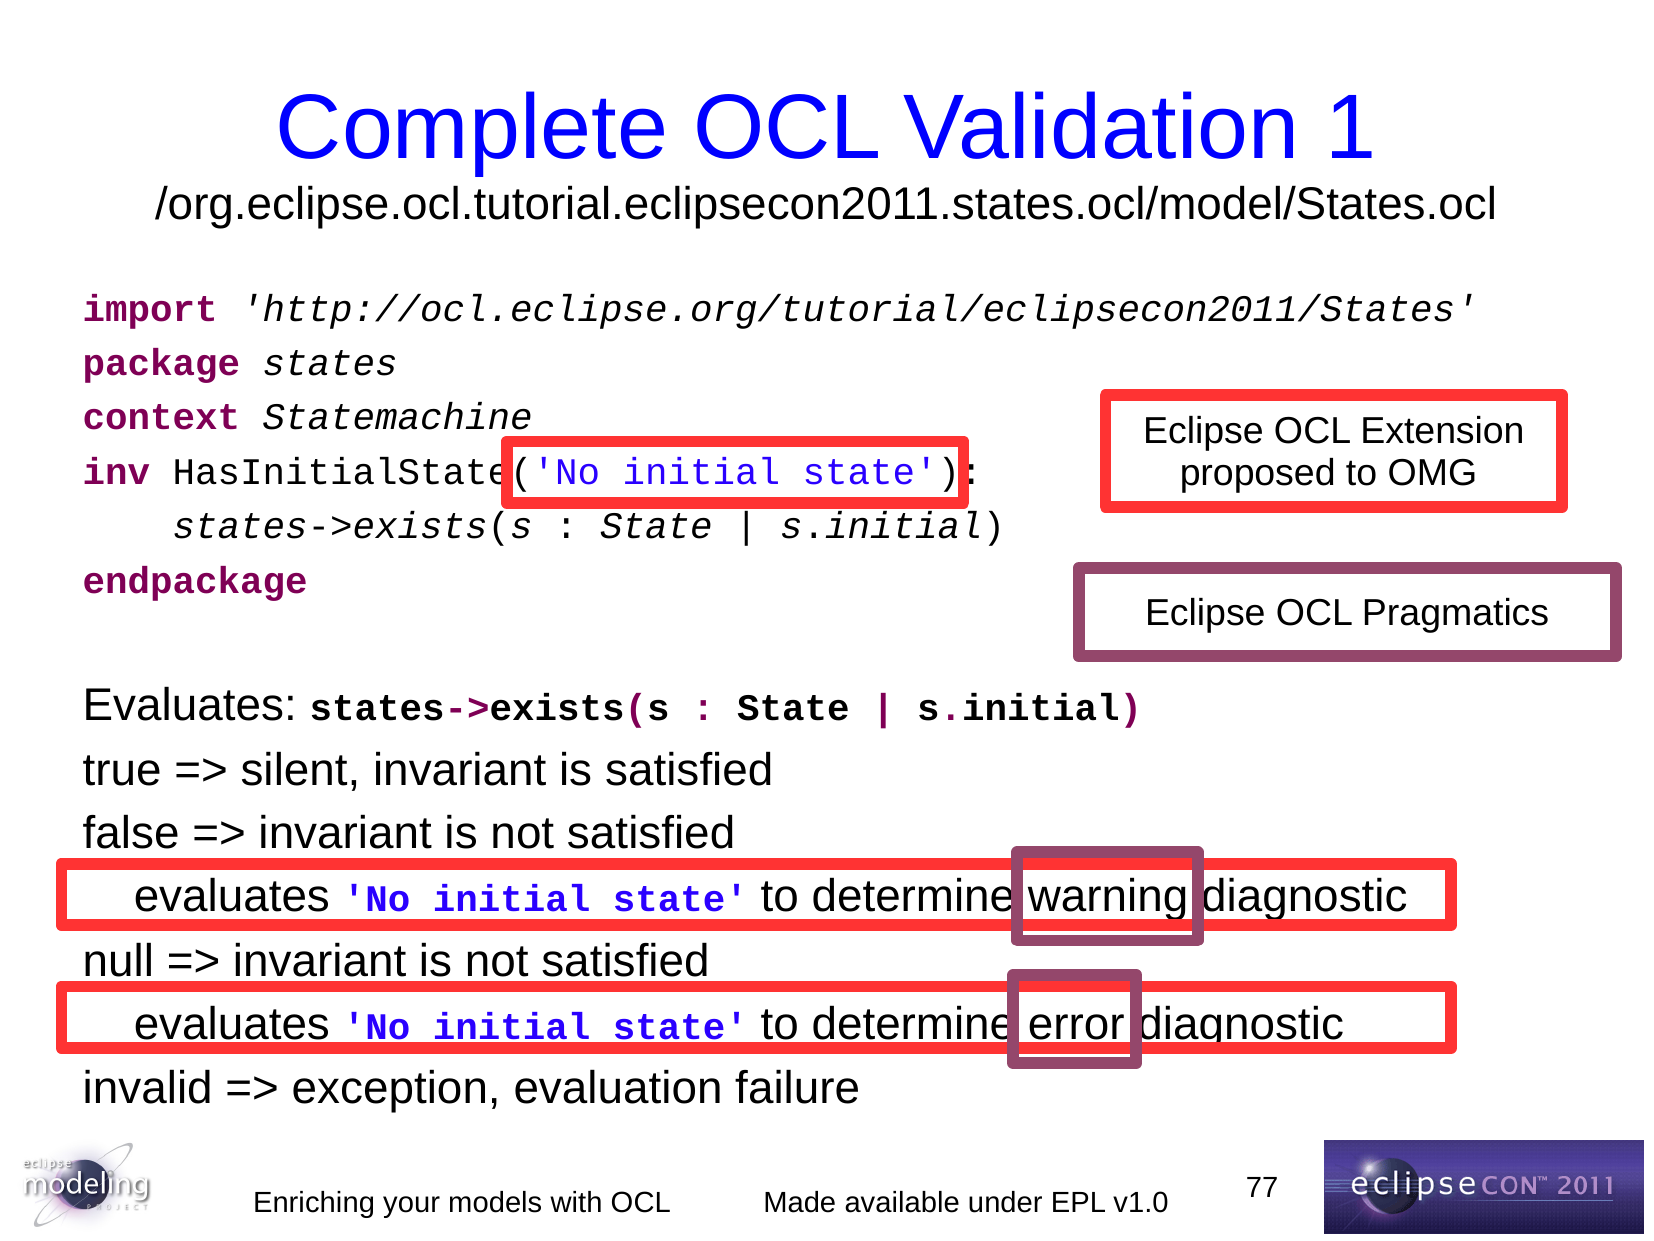

# Complete OCL Validation 1 /org.eclipse.ocl.tutorial.eclipsecon2011.states.ocl/model/States.ocl
import 'http://ocl.eclipse.org/tutorial/eclipsecon2011/States'
package states
context Statemachine
inv HasInitialState('No initial state'):
 states->exists(s : State | s.initial)
endpackage
Evaluates: states->exists(s : State | s.initial)
true => silent, invariant is satisfied
false => invariant is not satisfied
 evaluates 'No initial state' to determine warning diagnostic
null => invariant is not satisfied
 evaluates 'No initial state' to determine error diagnostic
invalid => exception, evaluation failure
Eclipse OCL Extension
proposed to OMG
Eclipse OCL Pragmatics
77
Enriching your models with OCL